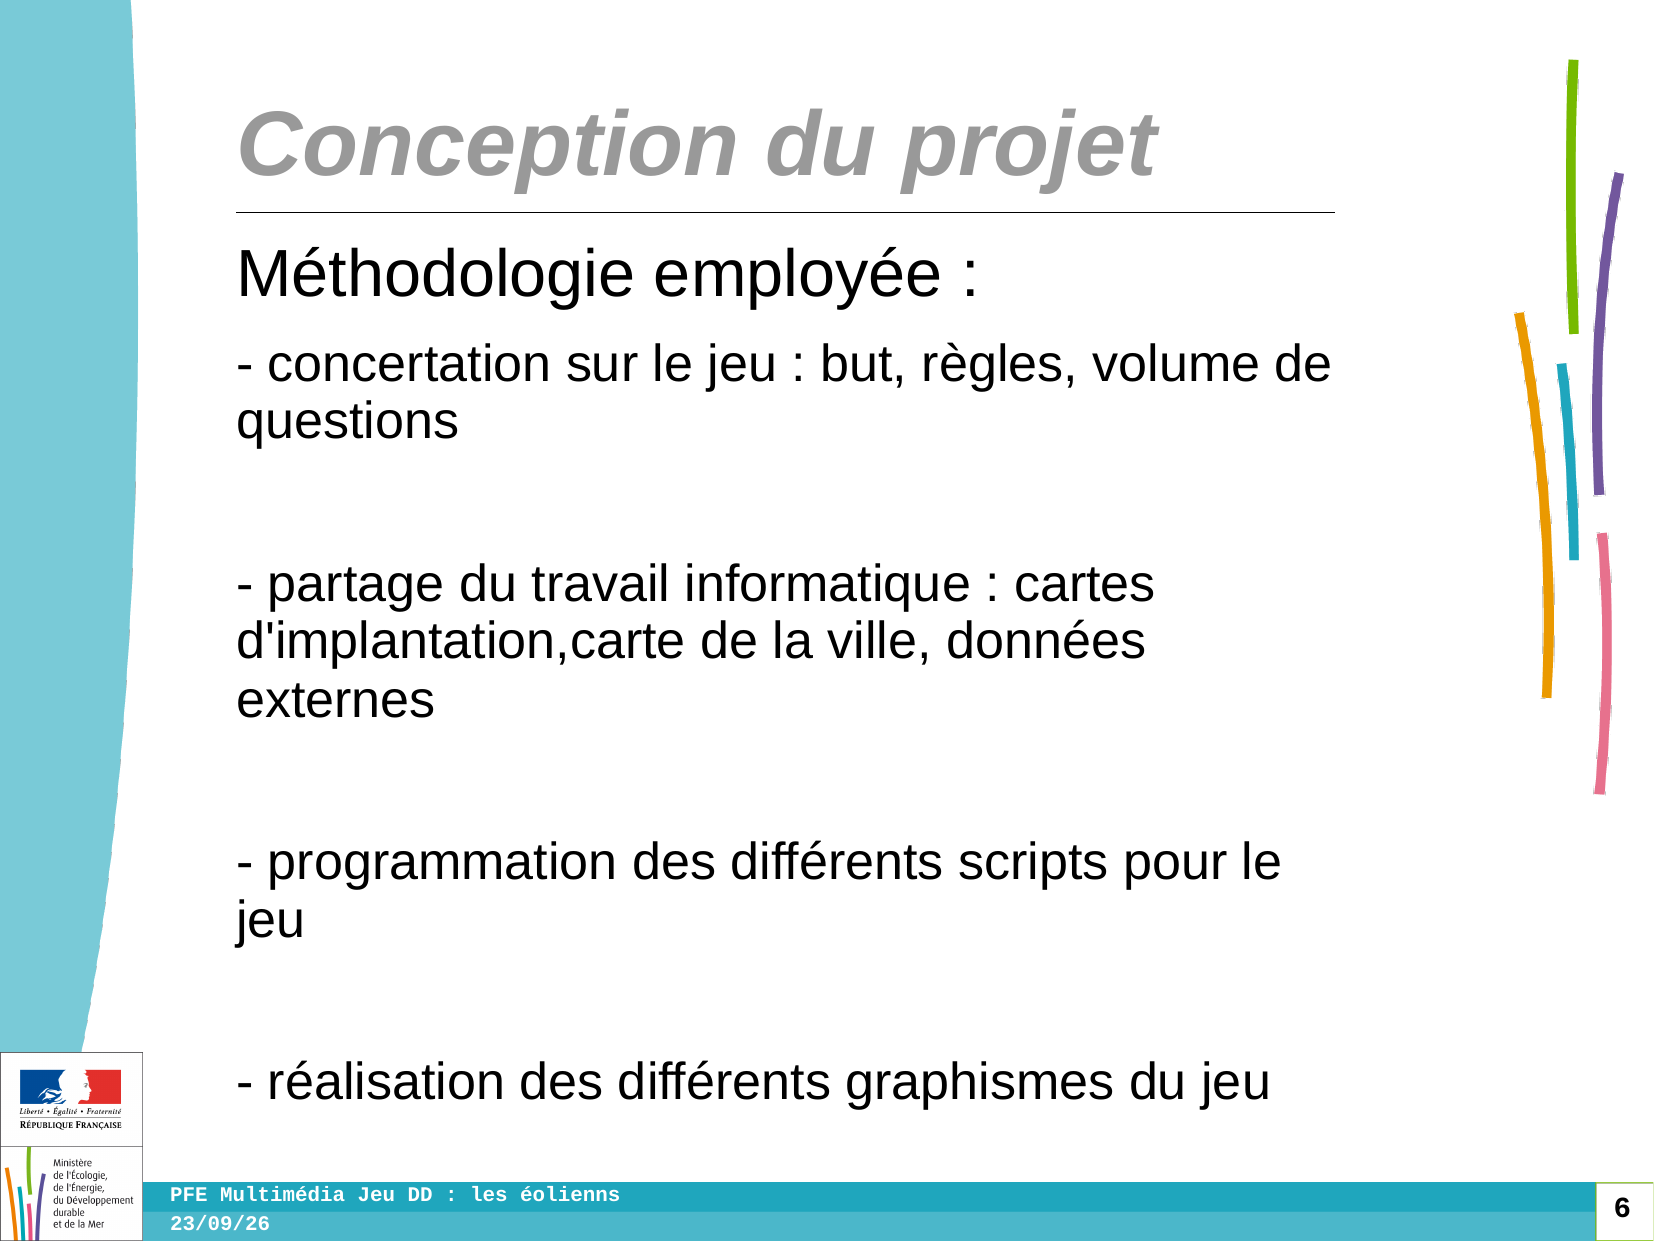

# Conception du projet
Méthodologie employée :
- concertation sur le jeu : but, règles, volume de questions
- partage du travail informatique : cartes d'implantation,carte de la ville, données externes
- programmation des différents scripts pour le jeu
- réalisation des différents graphismes du jeu
6
PFE Multimédia Jeu DD : les éolienns